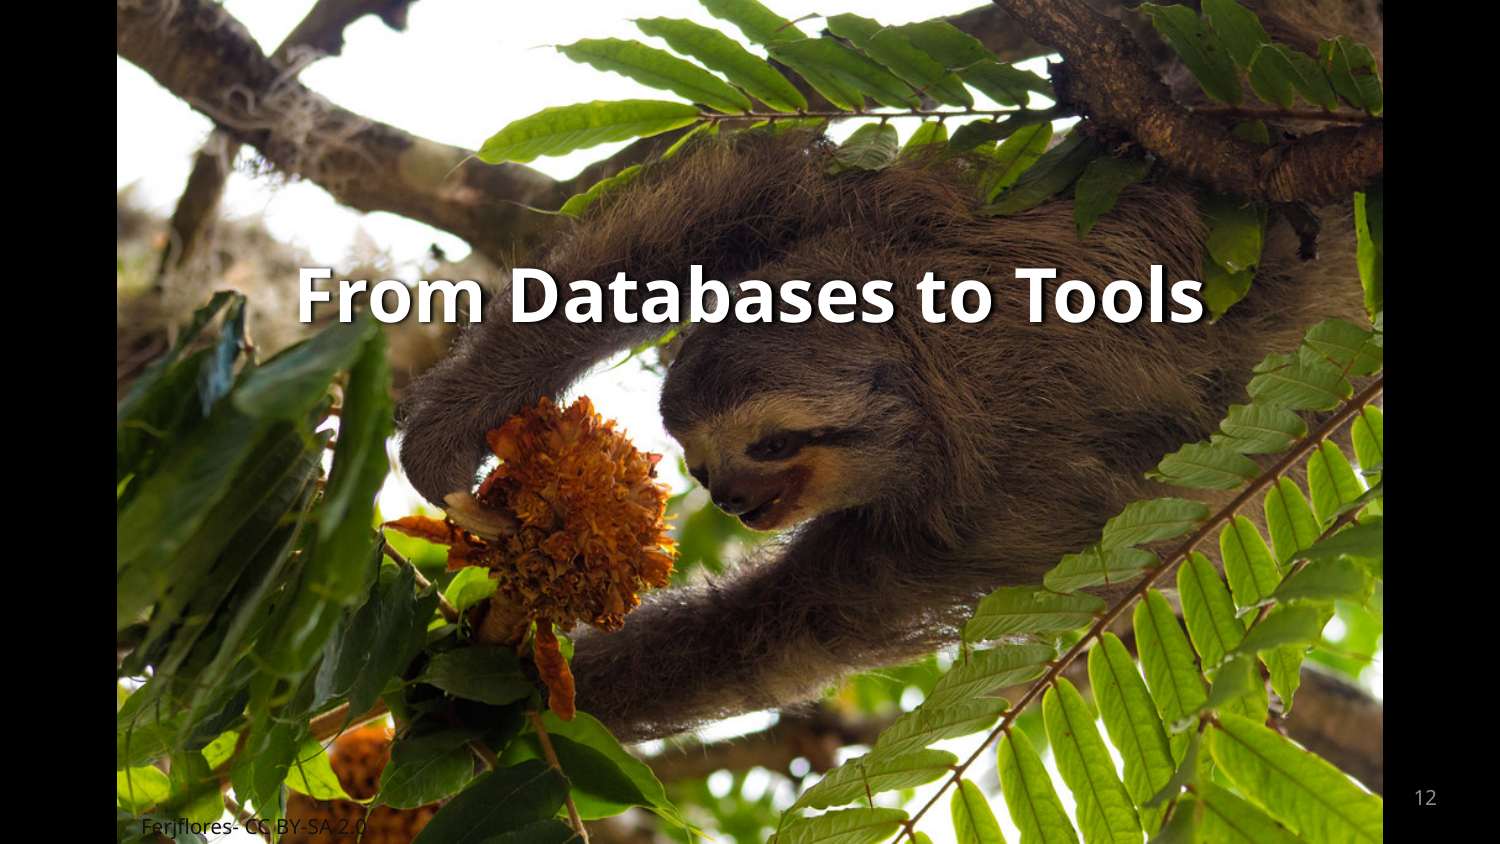

# From Databases to Tools
Ferjflores- CC BY-SA 2.0